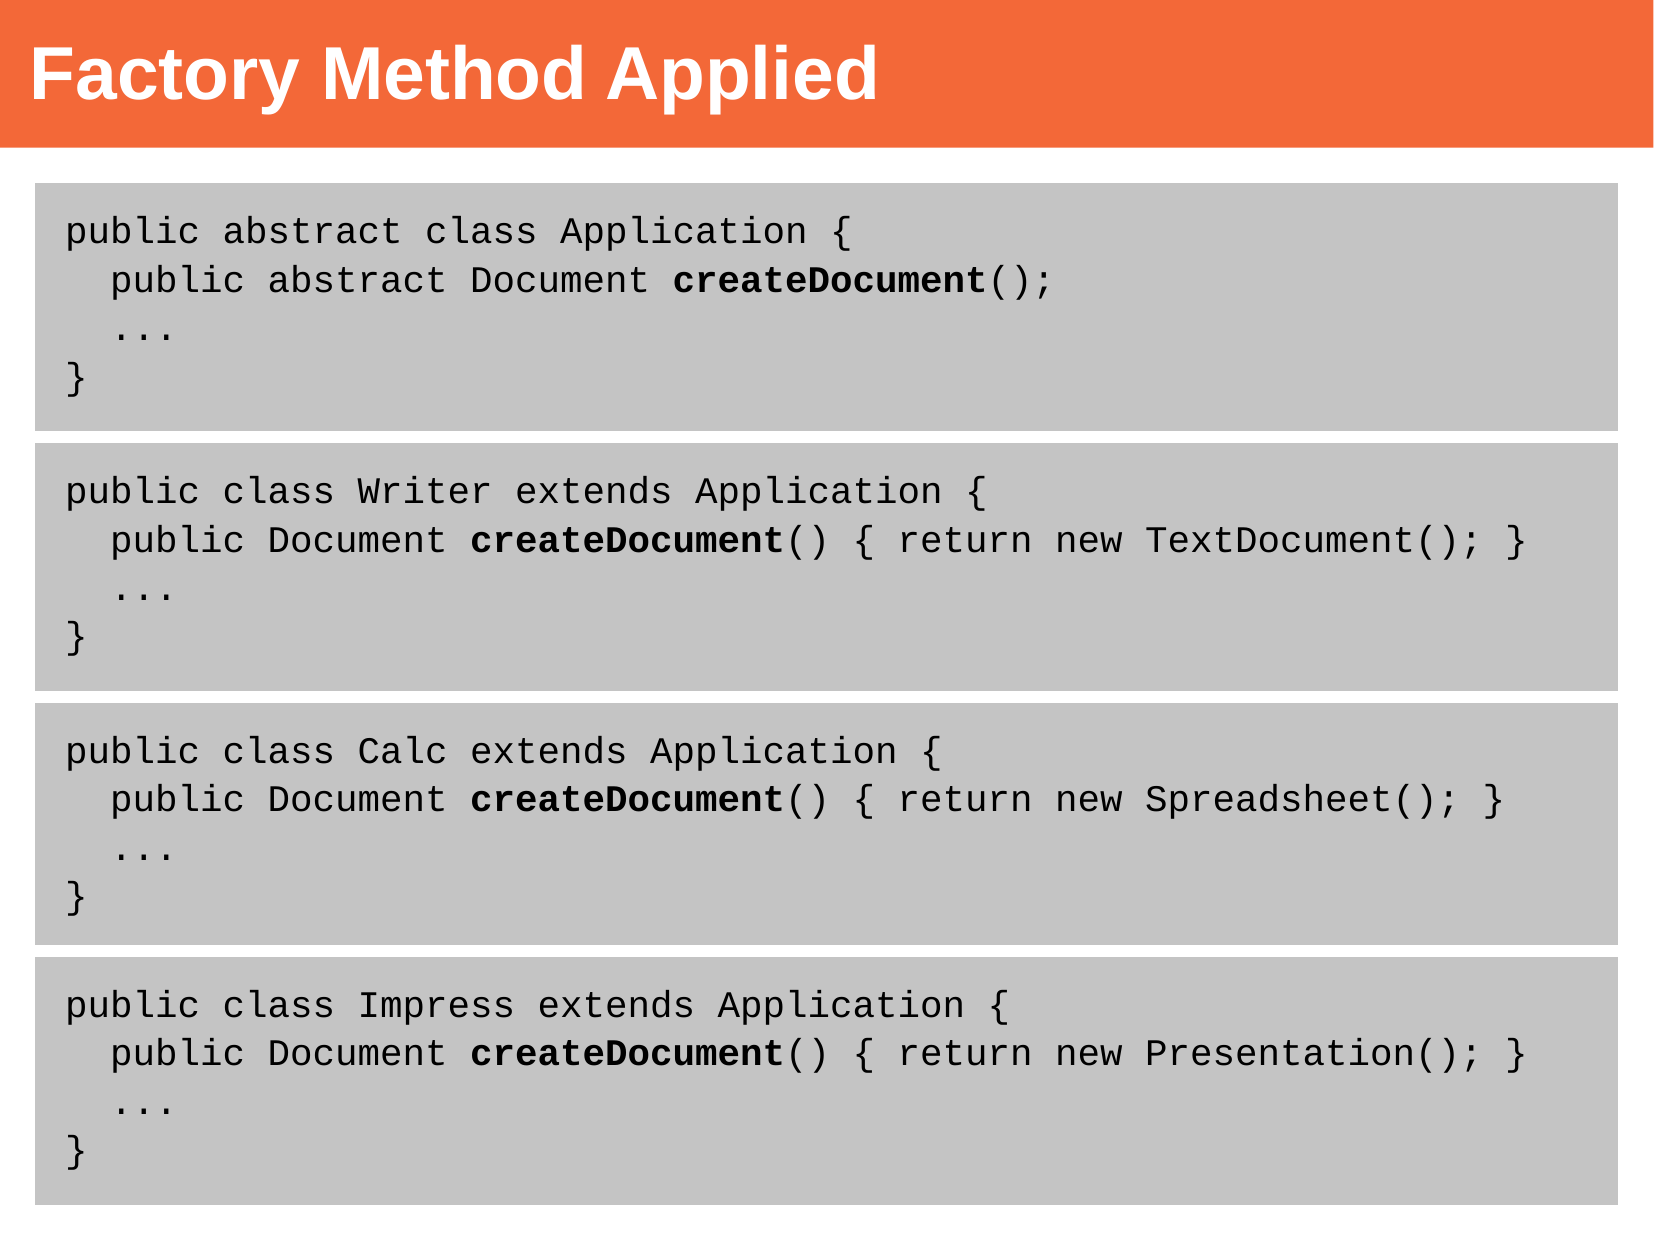

# Factory Method Applied
public abstract class Application {
 public abstract Document createDocument();
 ...
}
public class Writer extends Application {
 public Document createDocument() { return new TextDocument(); }
 ...
}
public class Calc extends Application {
 public Document createDocument() { return new Spreadsheet(); }
 ...
}
public class Impress extends Application {
 public Document createDocument() { return new Presentation(); }
 ...
}
Advanced Design and Programming
10
© 2018 Dirk Riehle - All Rights Reserved